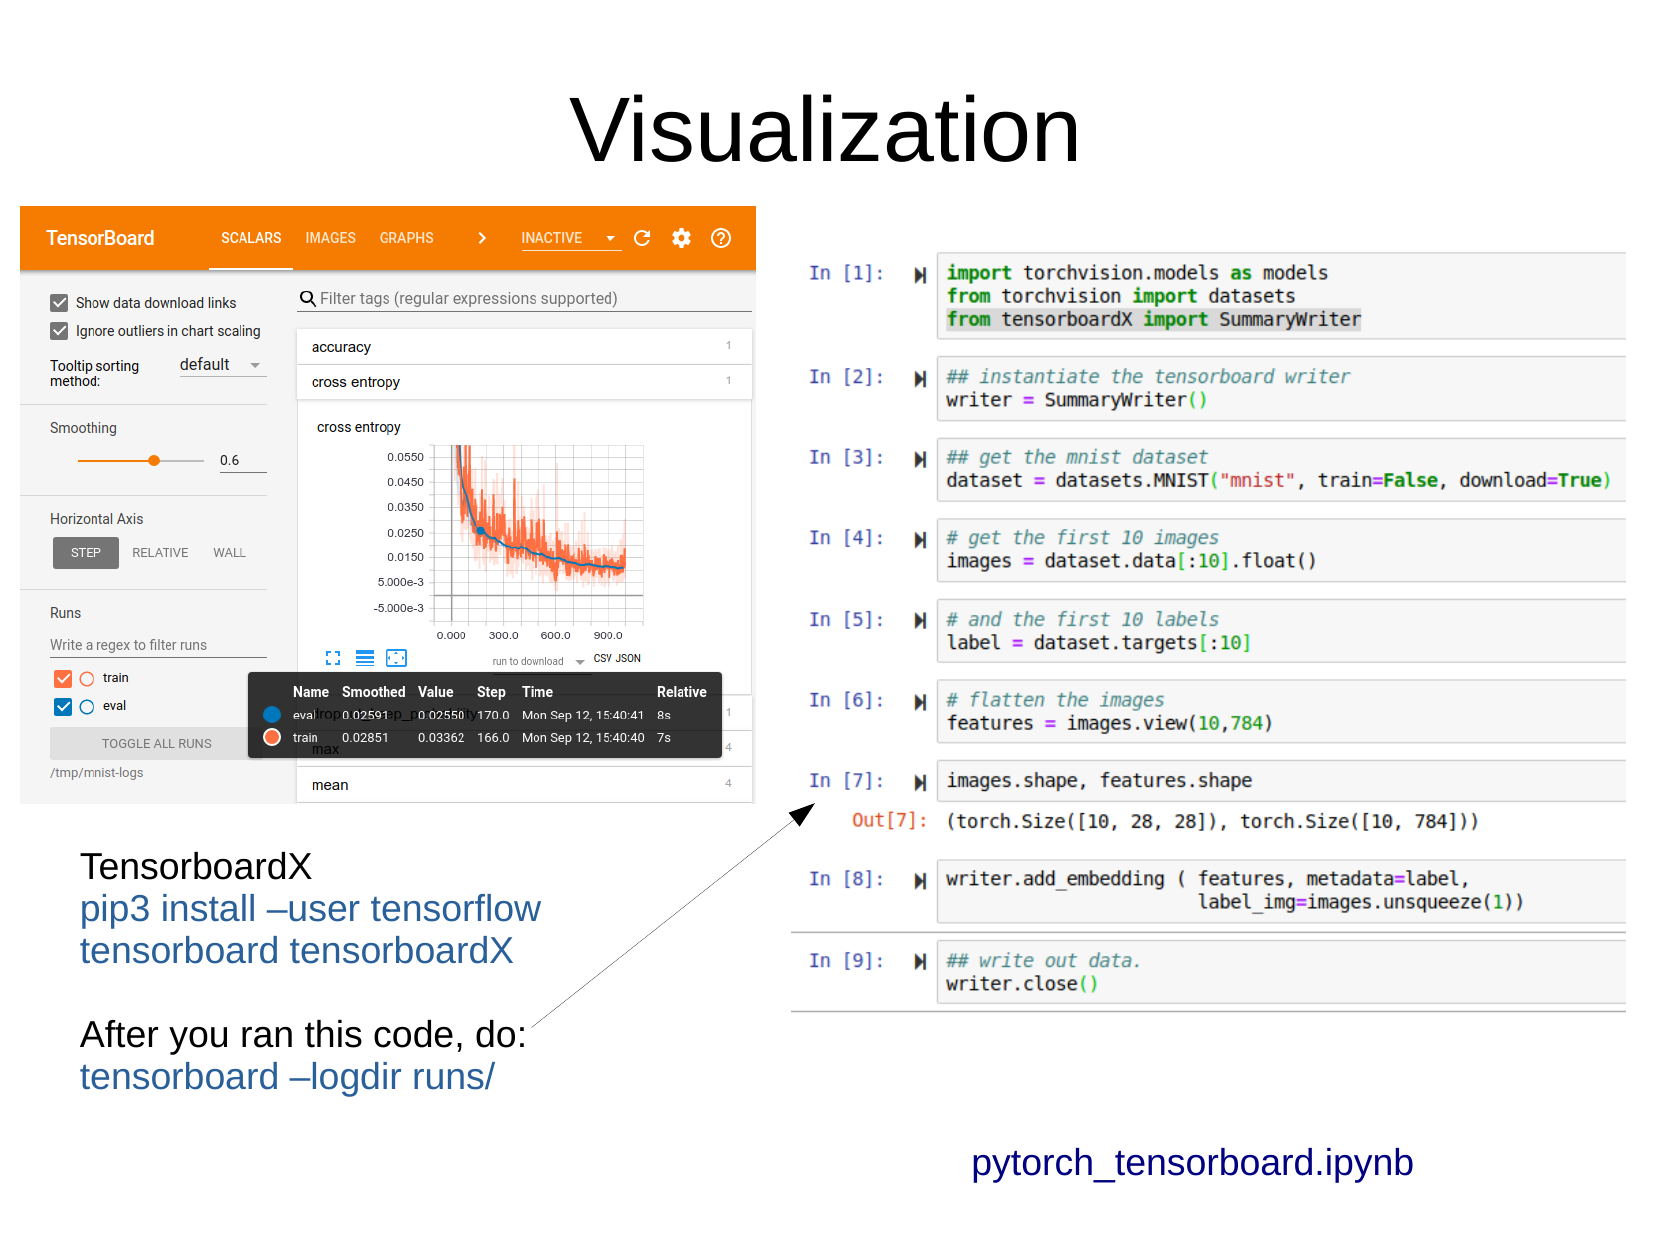

# Visualization
TensorboardX
pip3 install –user tensorflow tensorboard tensorboardX
After you ran this code, do:
tensorboard –logdir runs/
pytorch_tensorboard.ipynb